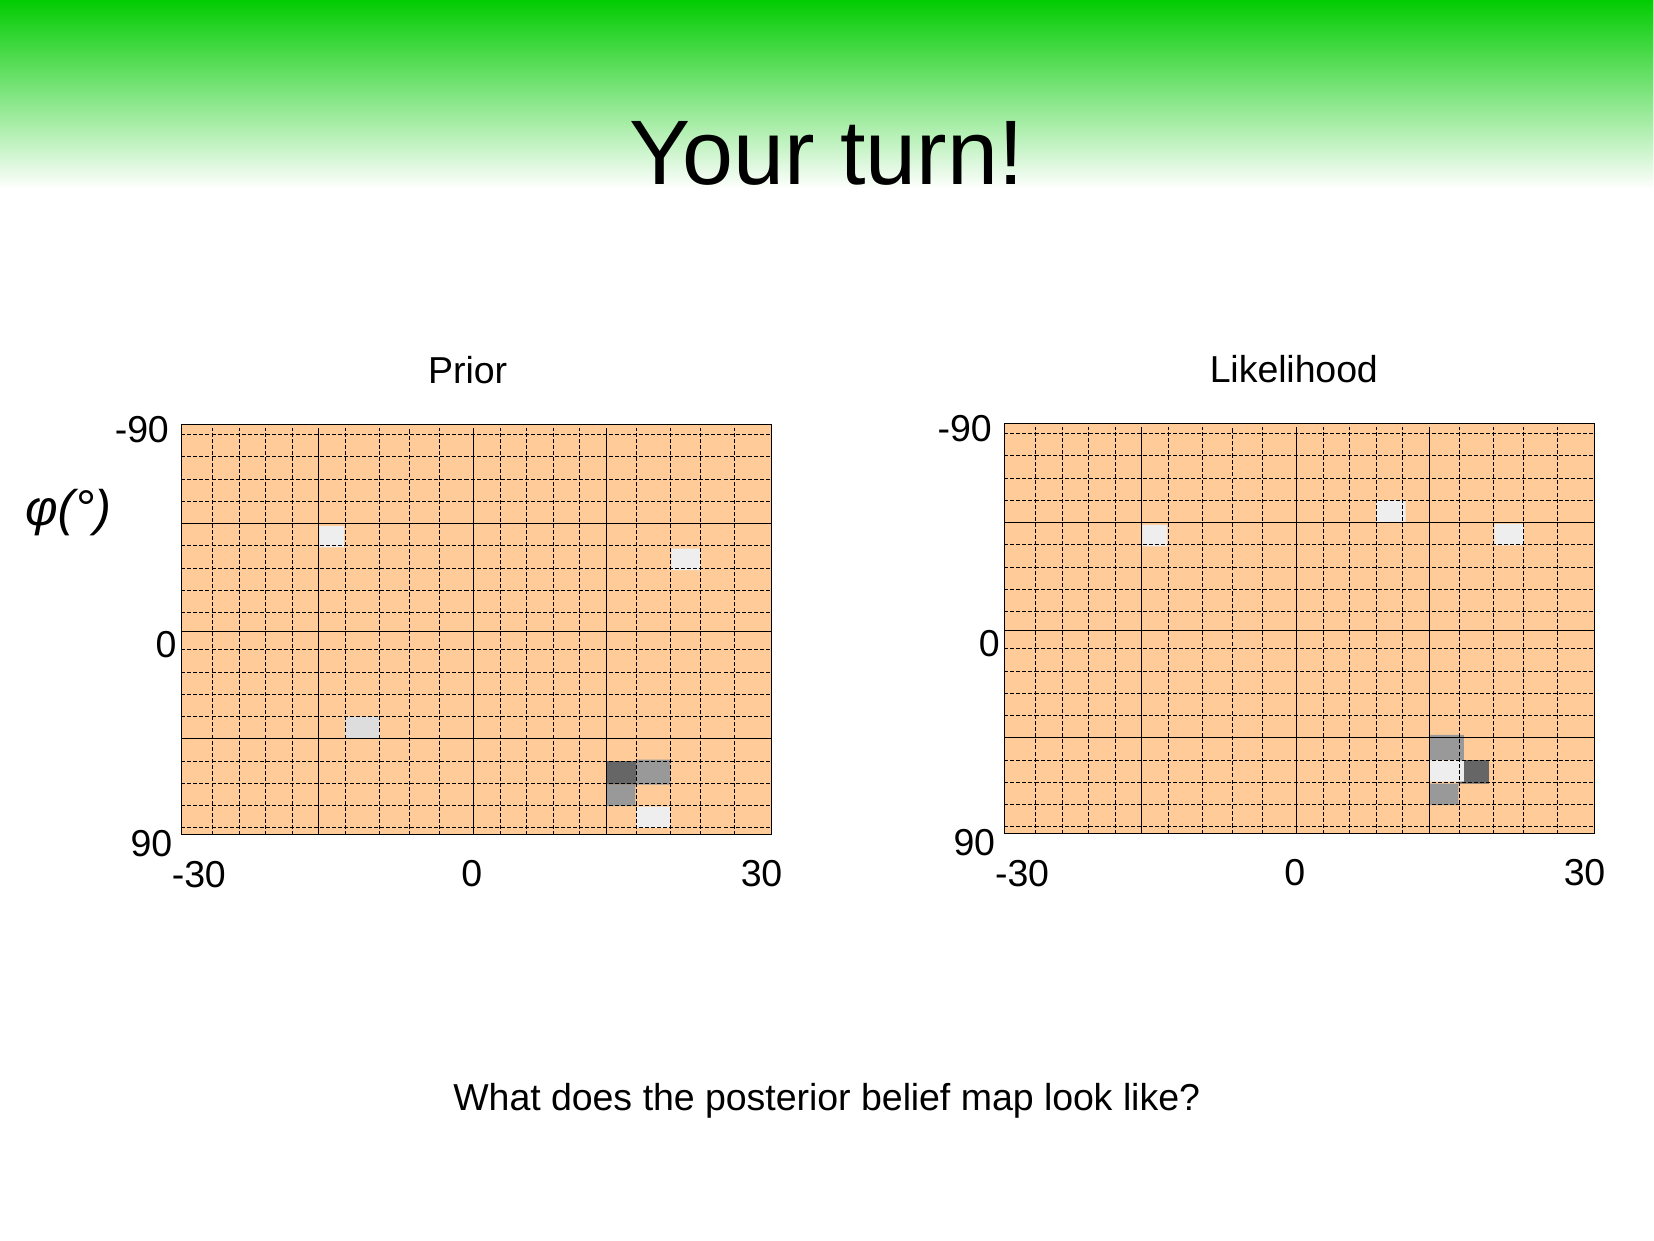

# Your turn!
Likelihood
Prior
-90
-90
φ(°)
0
0
90
90
0
30
0
30
-30
-30
What does the posterior belief map look like?